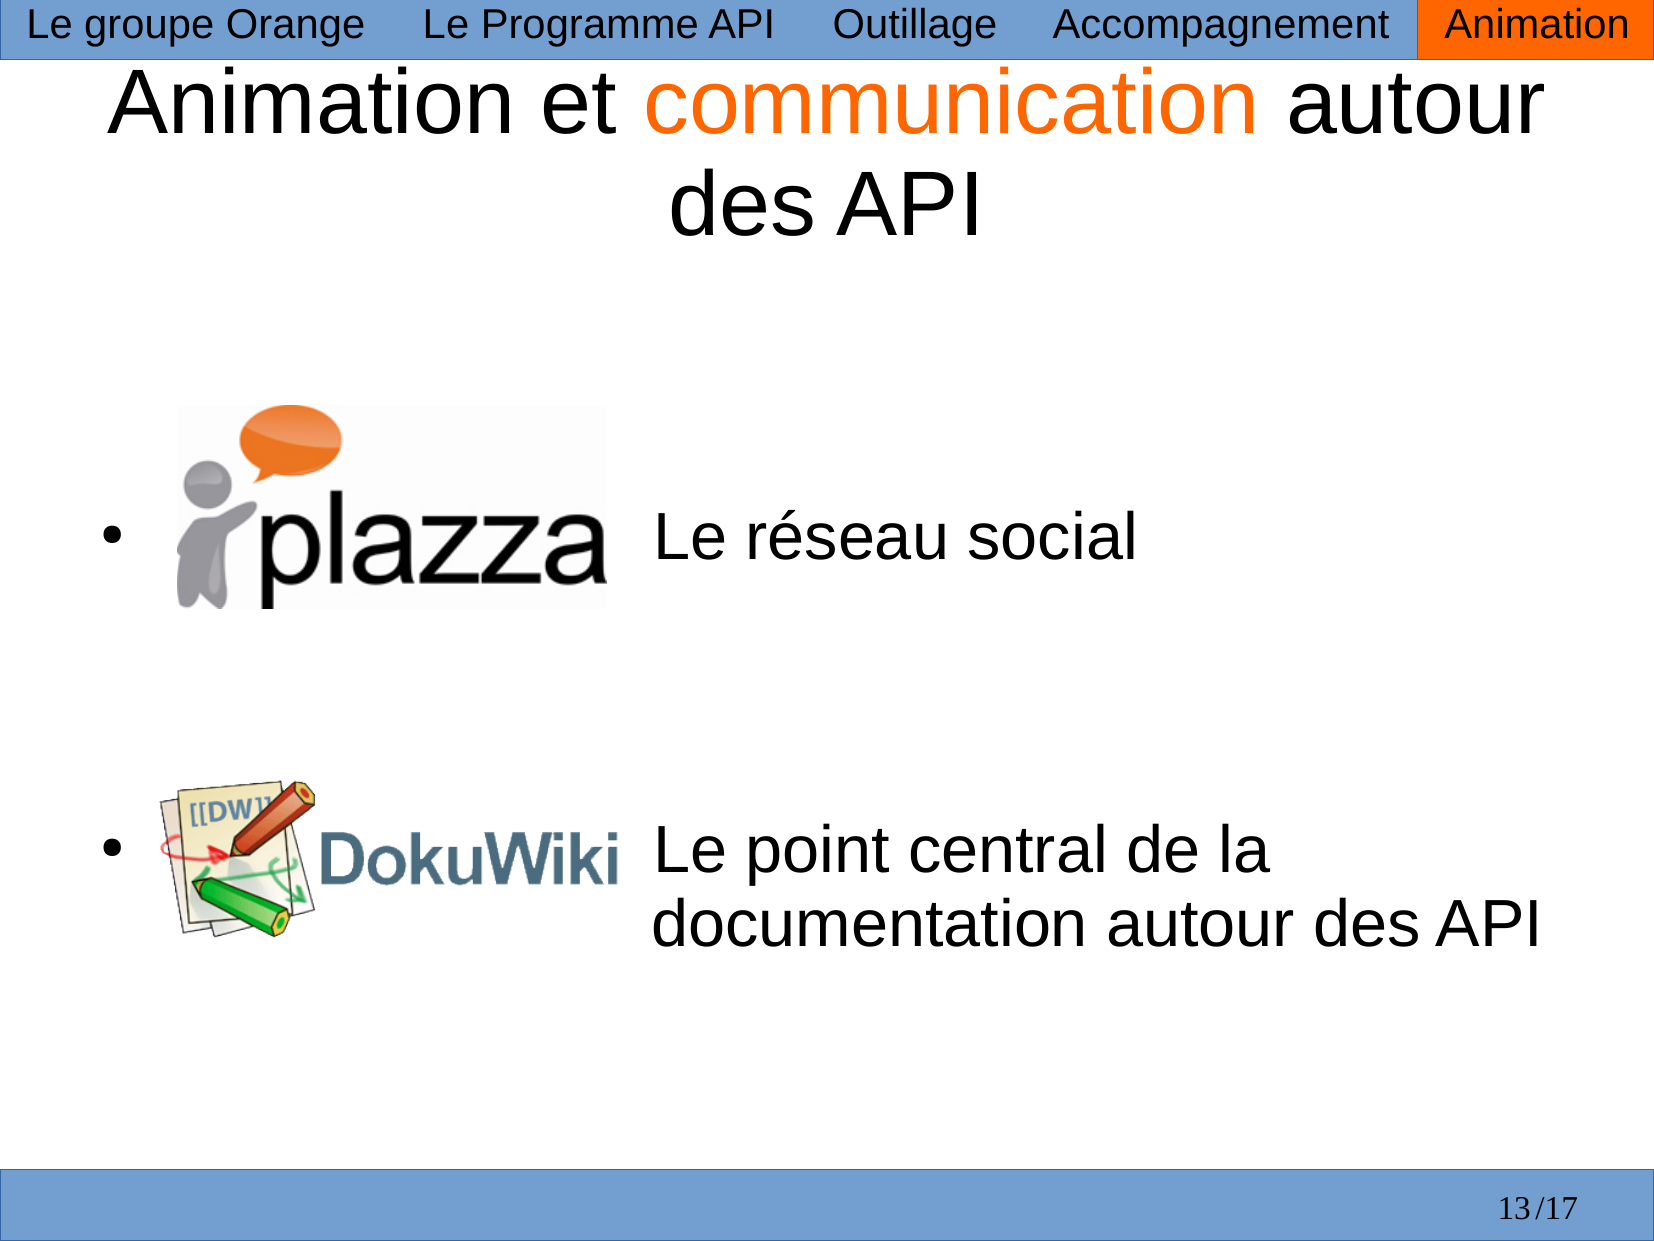

Le groupe Orange Le Programme API Outillage Accompagnement Animation
# Animation et communication autour des API
 Le réseau social
 Le point central de la documentation autour des API
13
/17